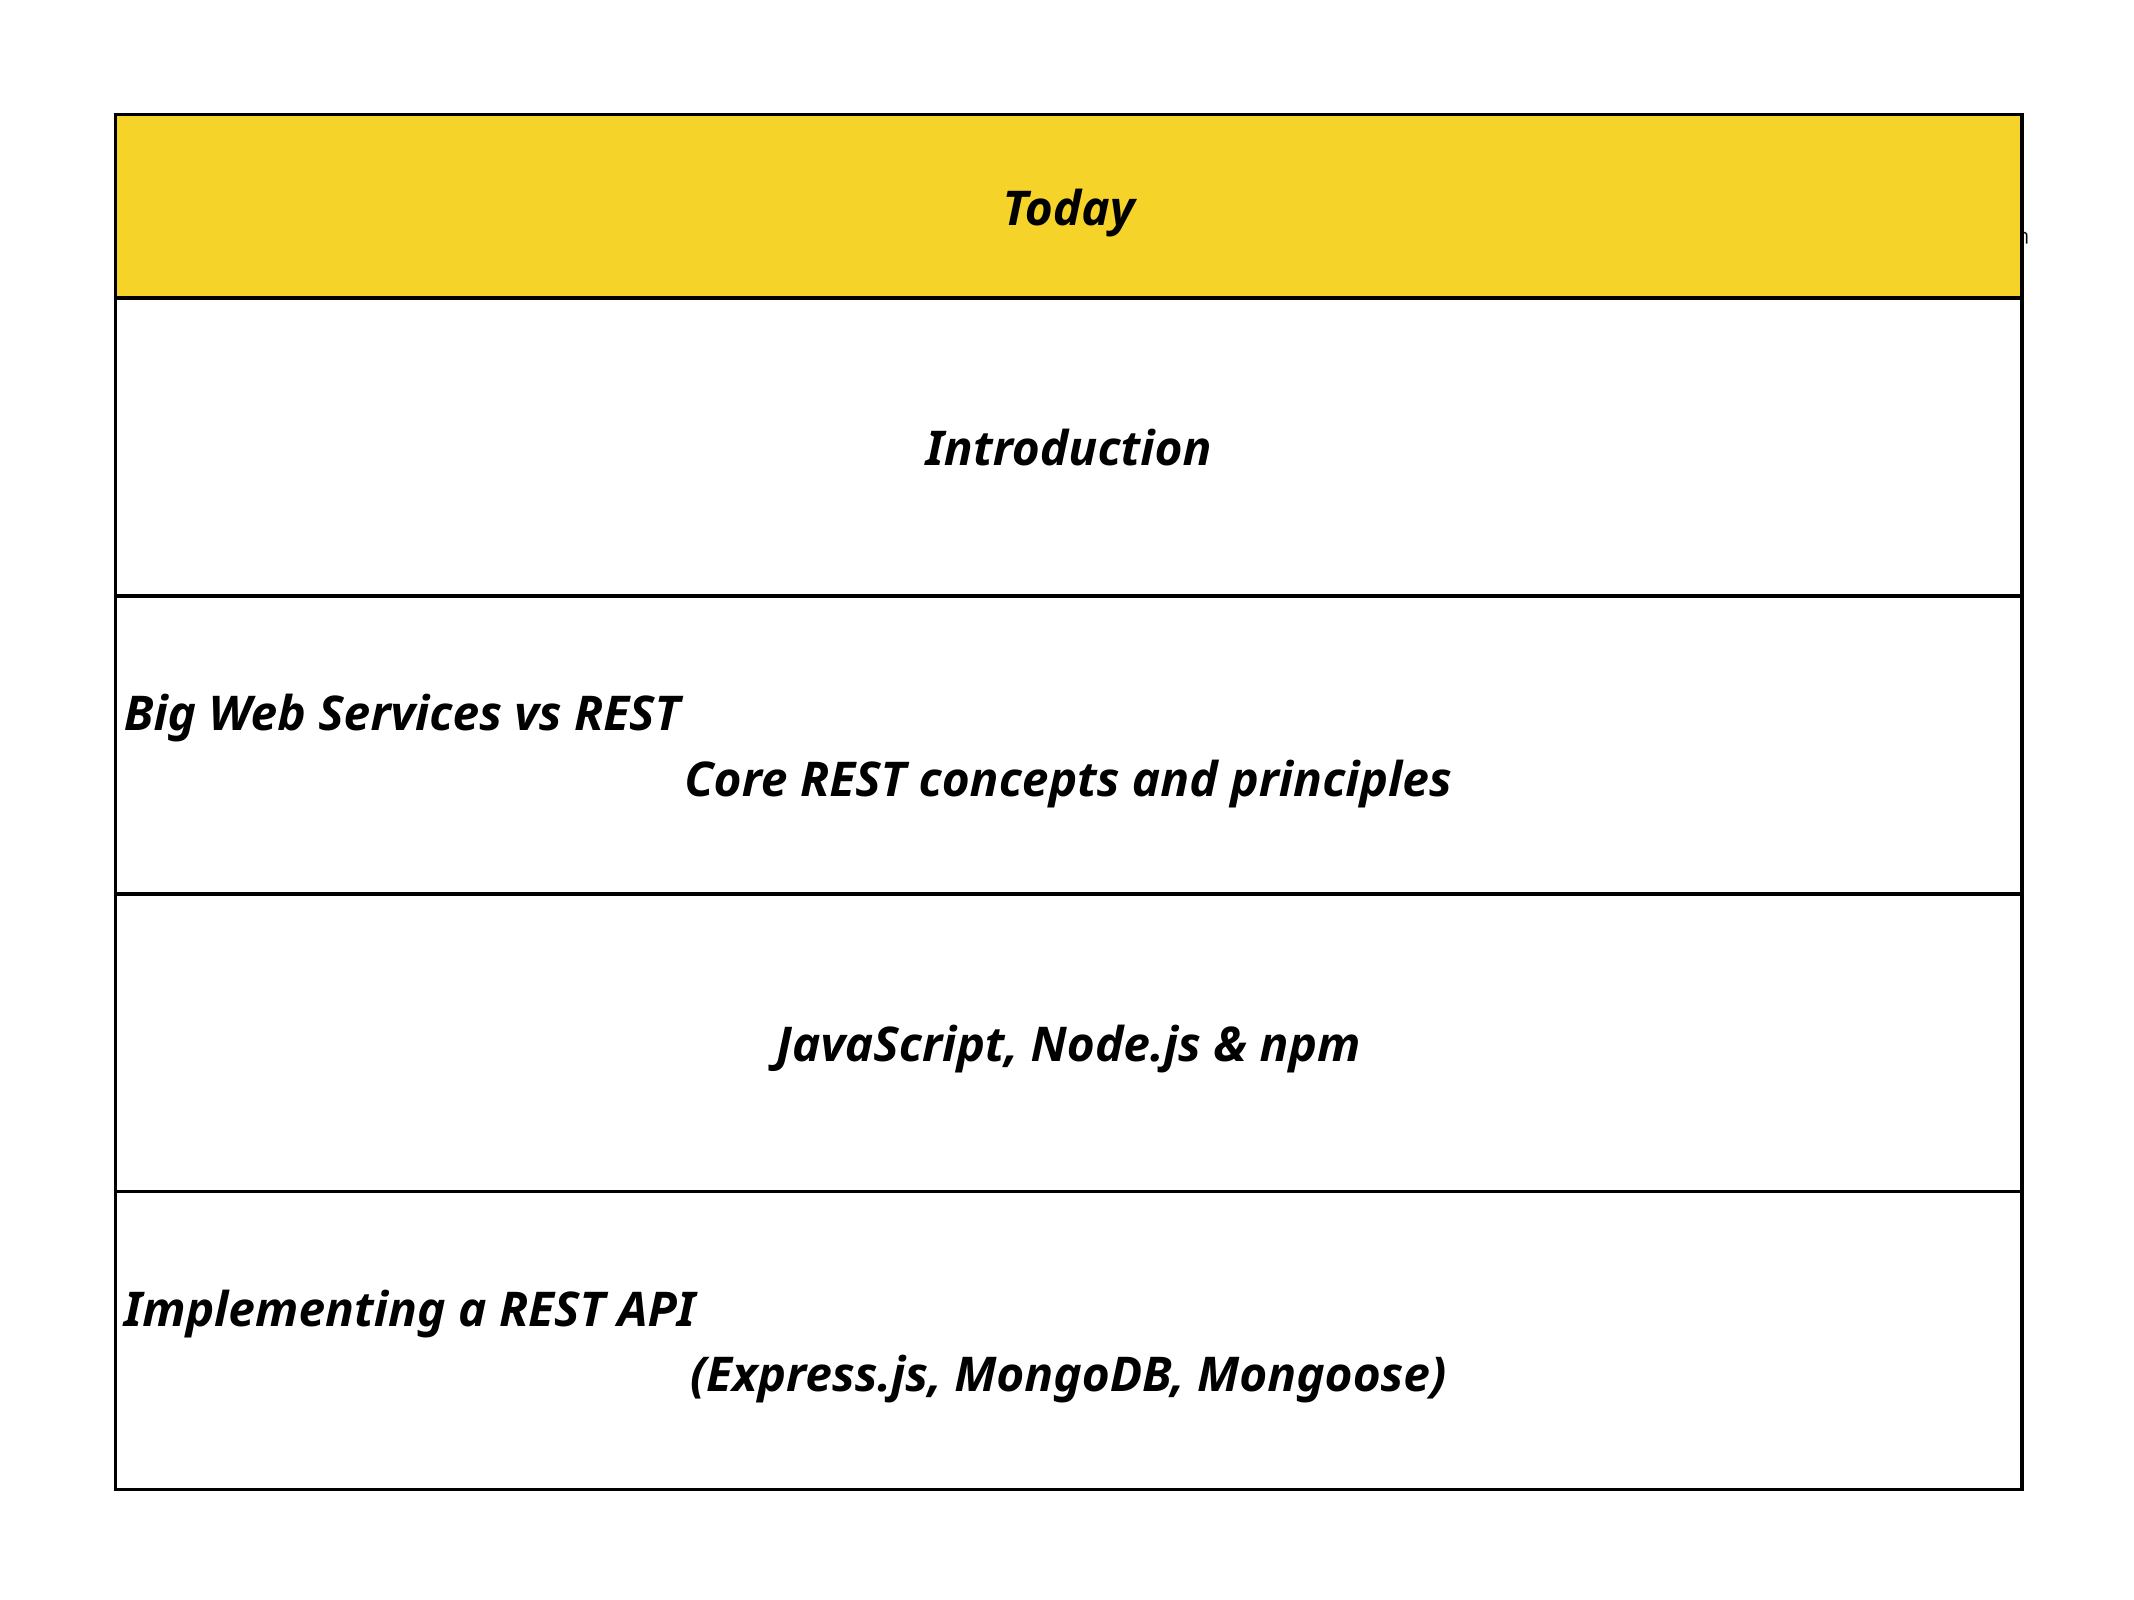

| Today |
| --- |
| Introduction |
| Big Web Services vs REST Core REST concepts and principles |
| JavaScript, Node.js & npm |
| Implementing a REST API (Express.js, MongoDB, Mongoose) |